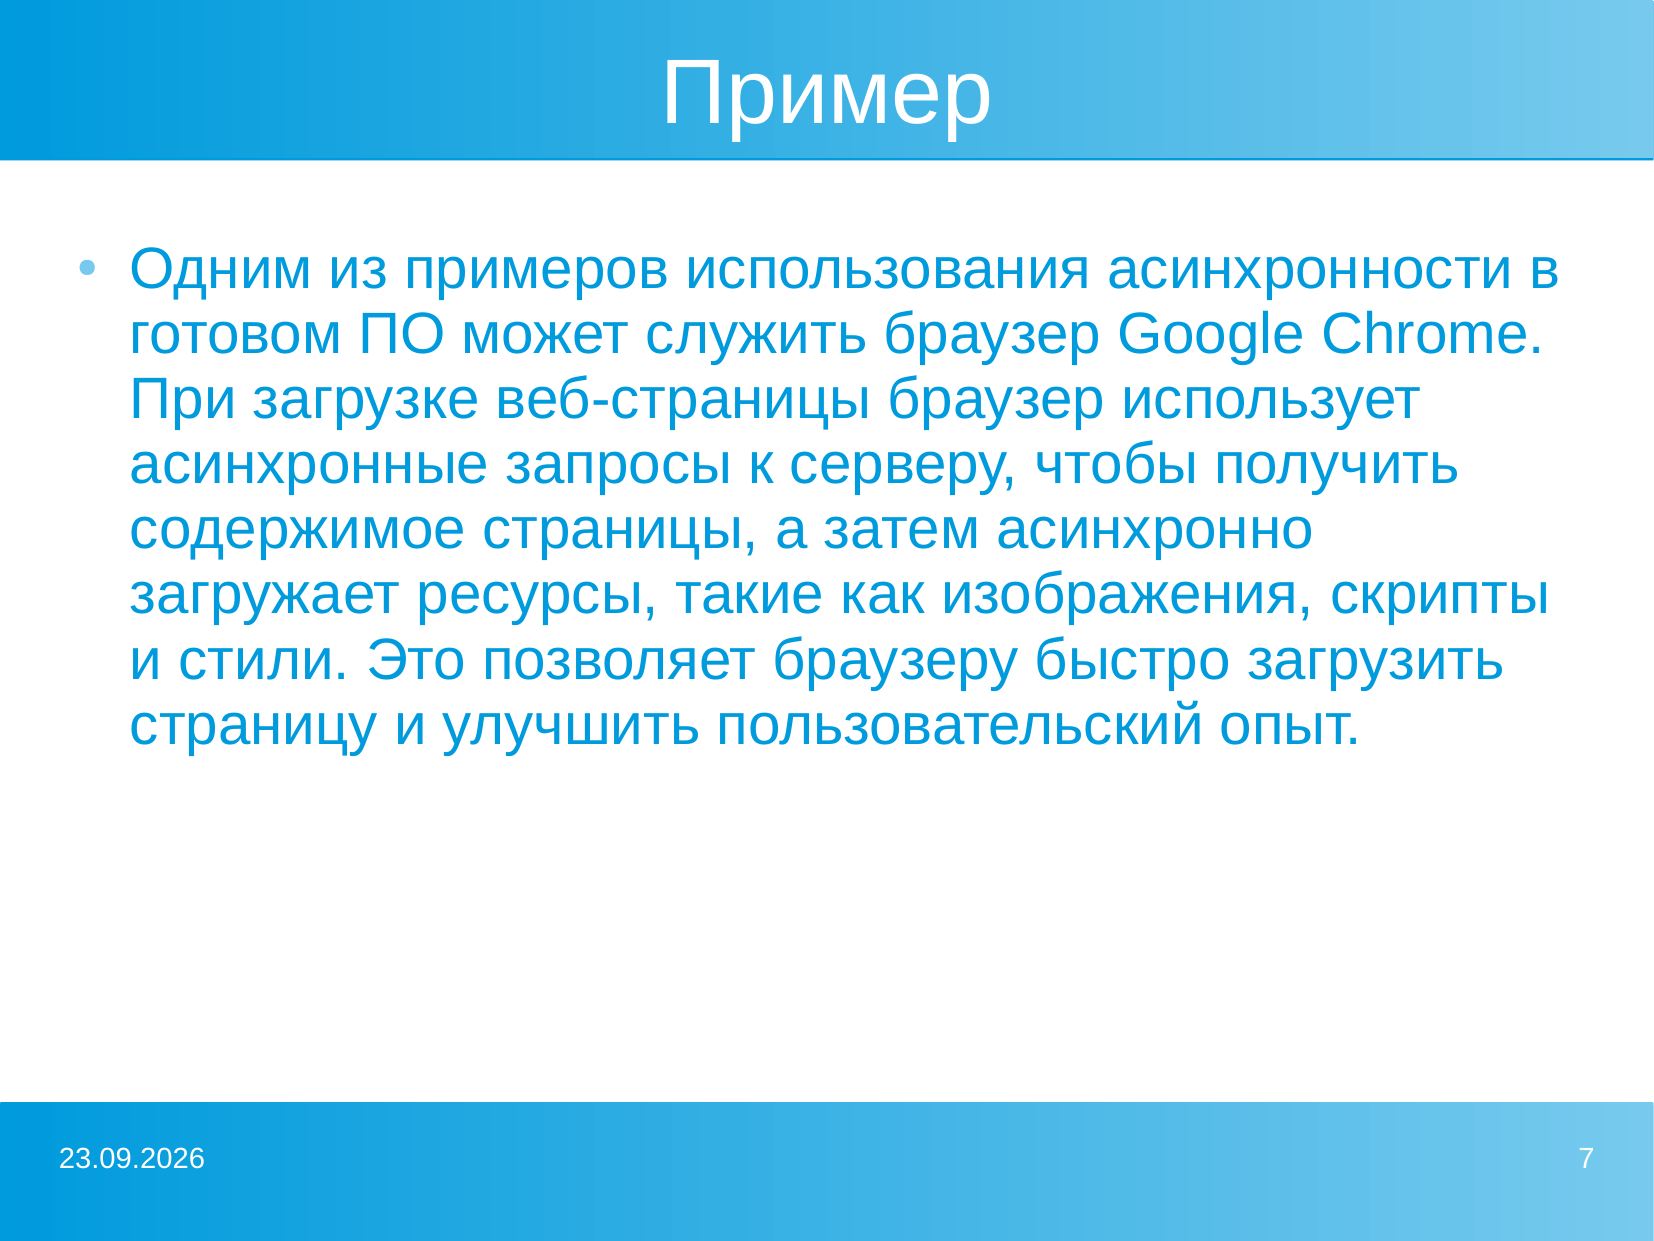

# Пример
Одним из примеров использования асинхронности в готовом ПО может служить браузер Google Chrome. При загрузке веб-страницы браузер использует асинхронные запросы к серверу, чтобы получить содержимое страницы, а затем асинхронно загружает ресурсы, такие как изображения, скрипты и стили. Это позволяет браузеру быстро загрузить страницу и улучшить пользовательский опыт.
7